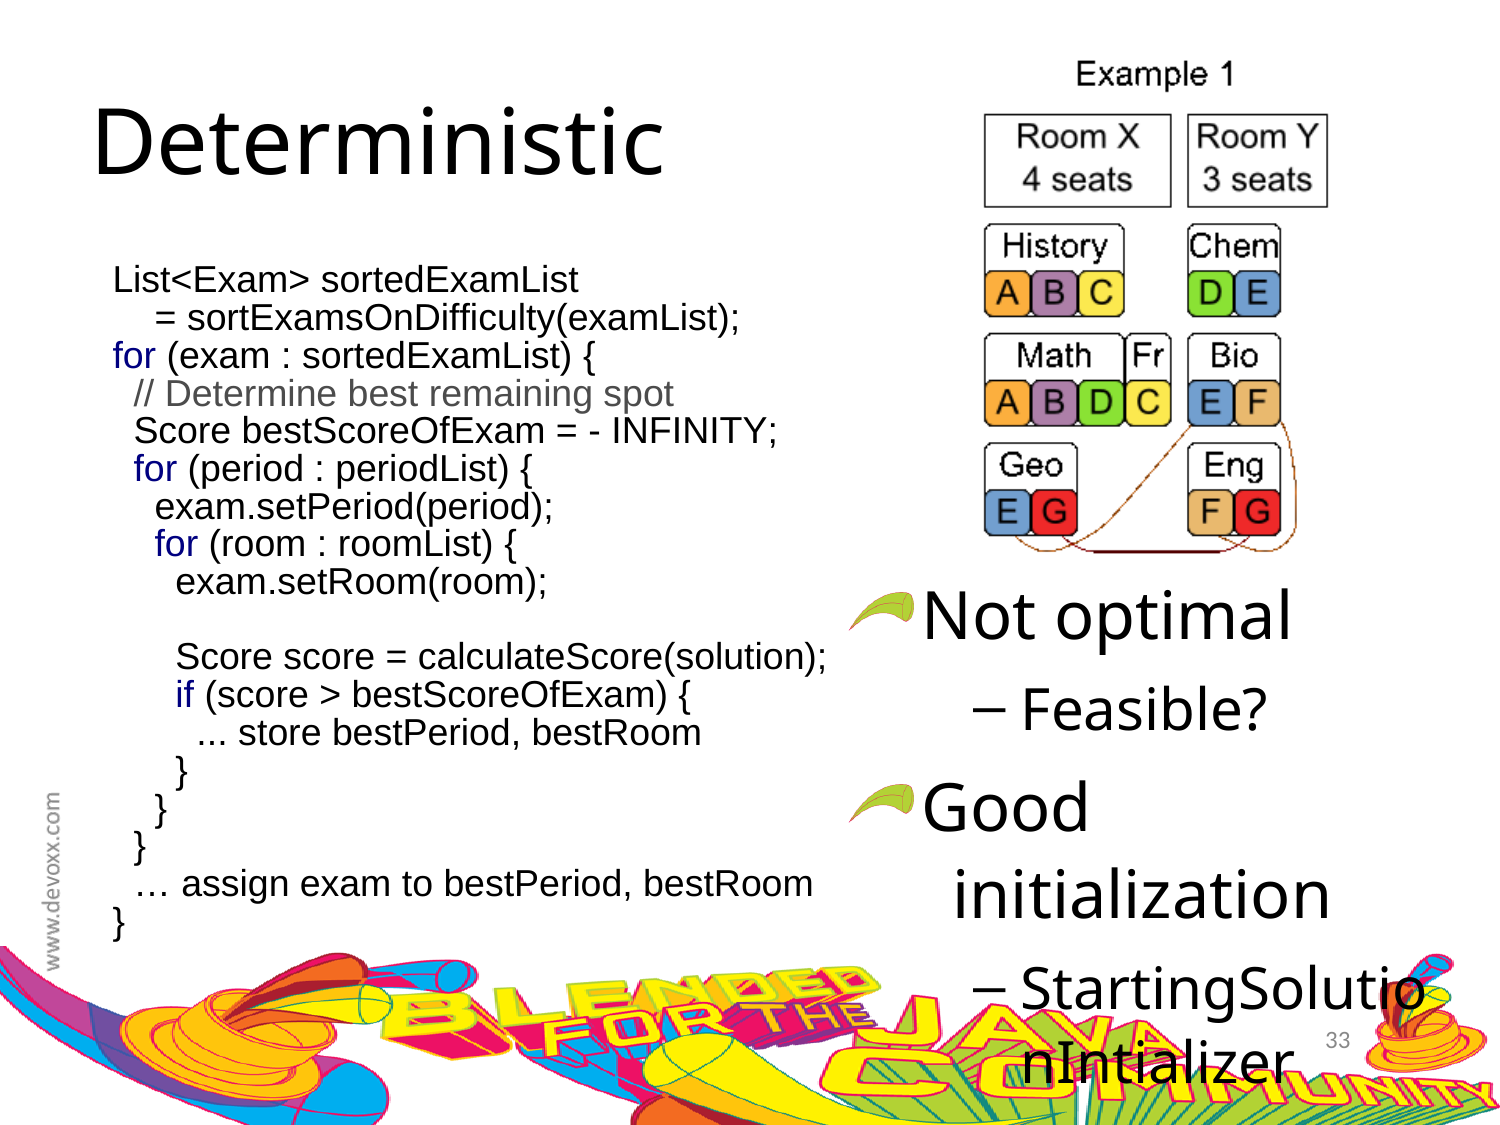

# Deterministic
List<Exam> sortedExamList
 = sortExamsOnDifficulty(examList);
for (exam : sortedExamList) {
 // Determine best remaining spot
 Score bestScoreOfExam = - INFINITY;
 for (period : periodList) {
 exam.setPeriod(period);
 for (room : roomList) {
 exam.setRoom(room);
 Score score = calculateScore(solution);
 if (score > bestScoreOfExam) {
 ... store bestPeriod, bestRoom
 }
 }
 }
 … assign exam to bestPeriod, bestRoom
}
Not optimal
Feasible?
Good initialization
StartingSolutionIntializer
33